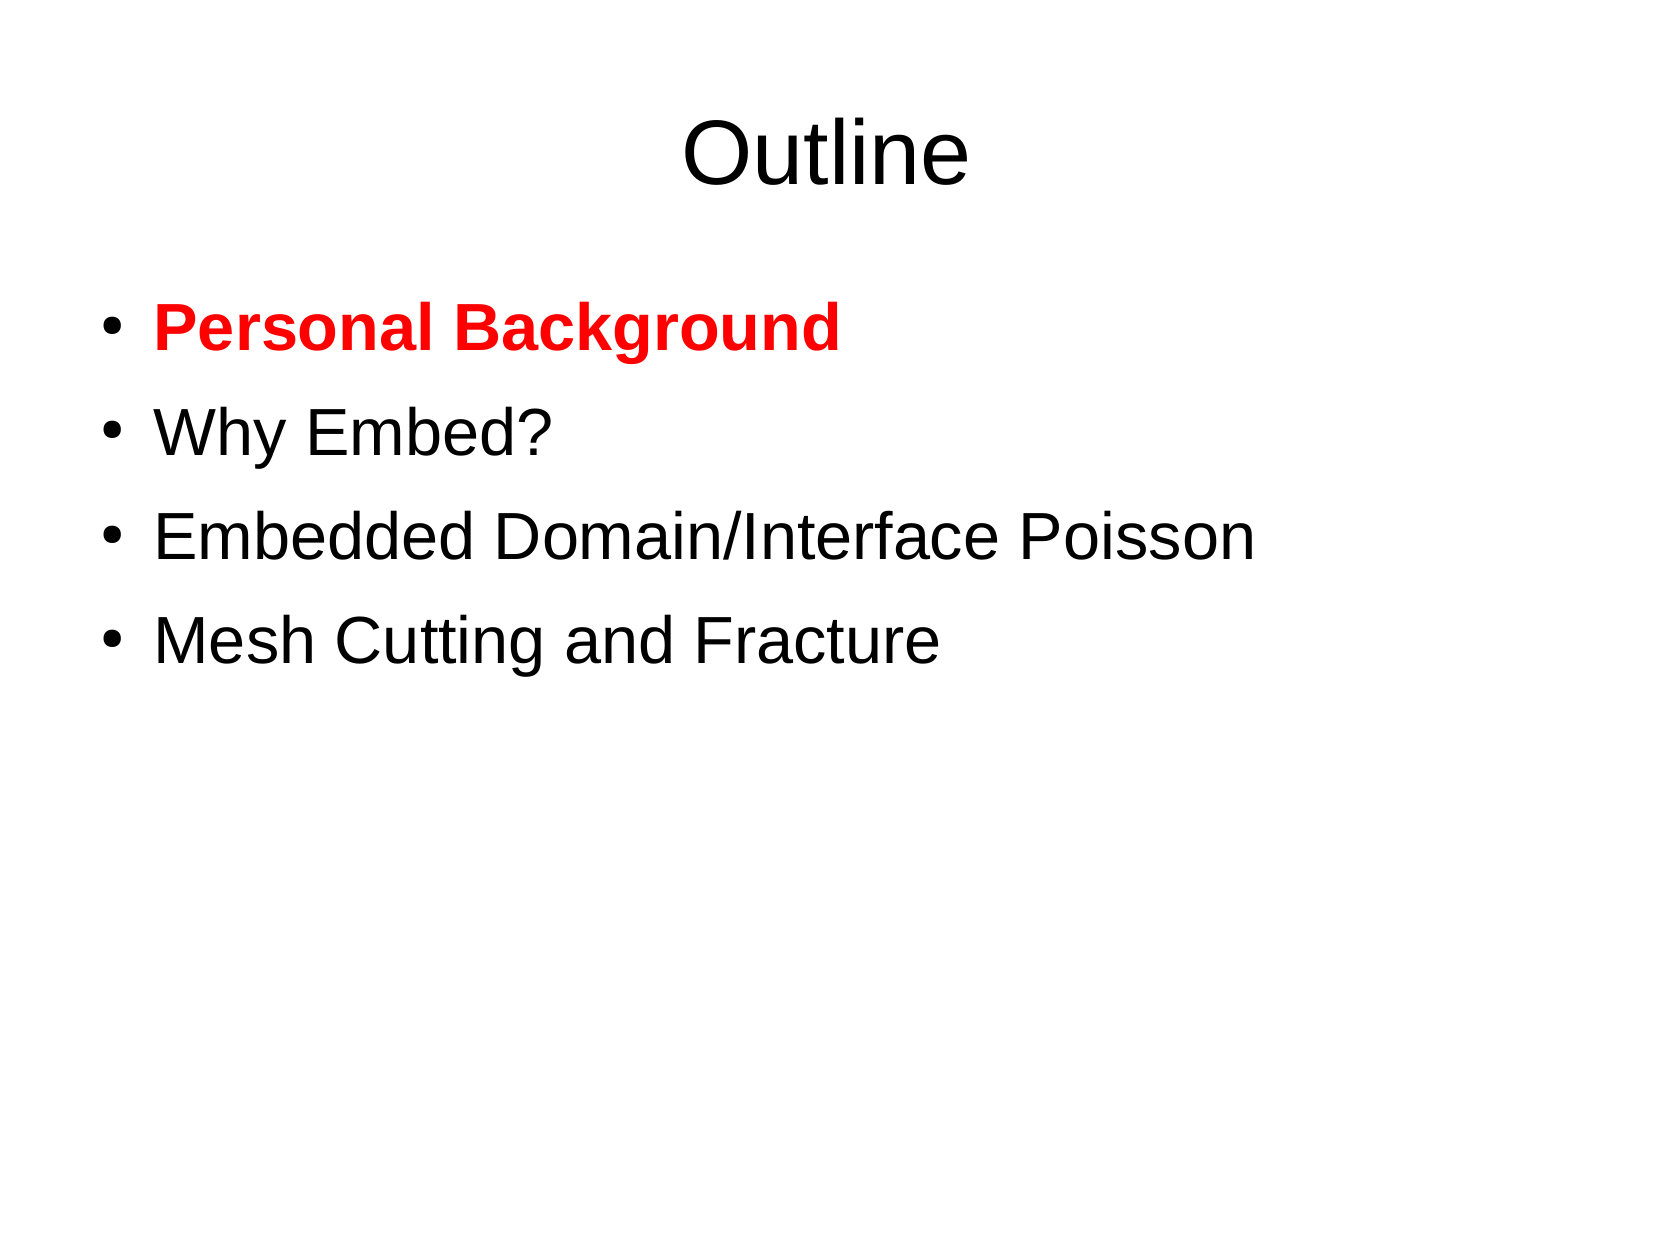

# Outline
Personal Background
Why Embed?
Embedded Domain/Interface Poisson
Mesh Cutting and Fracture